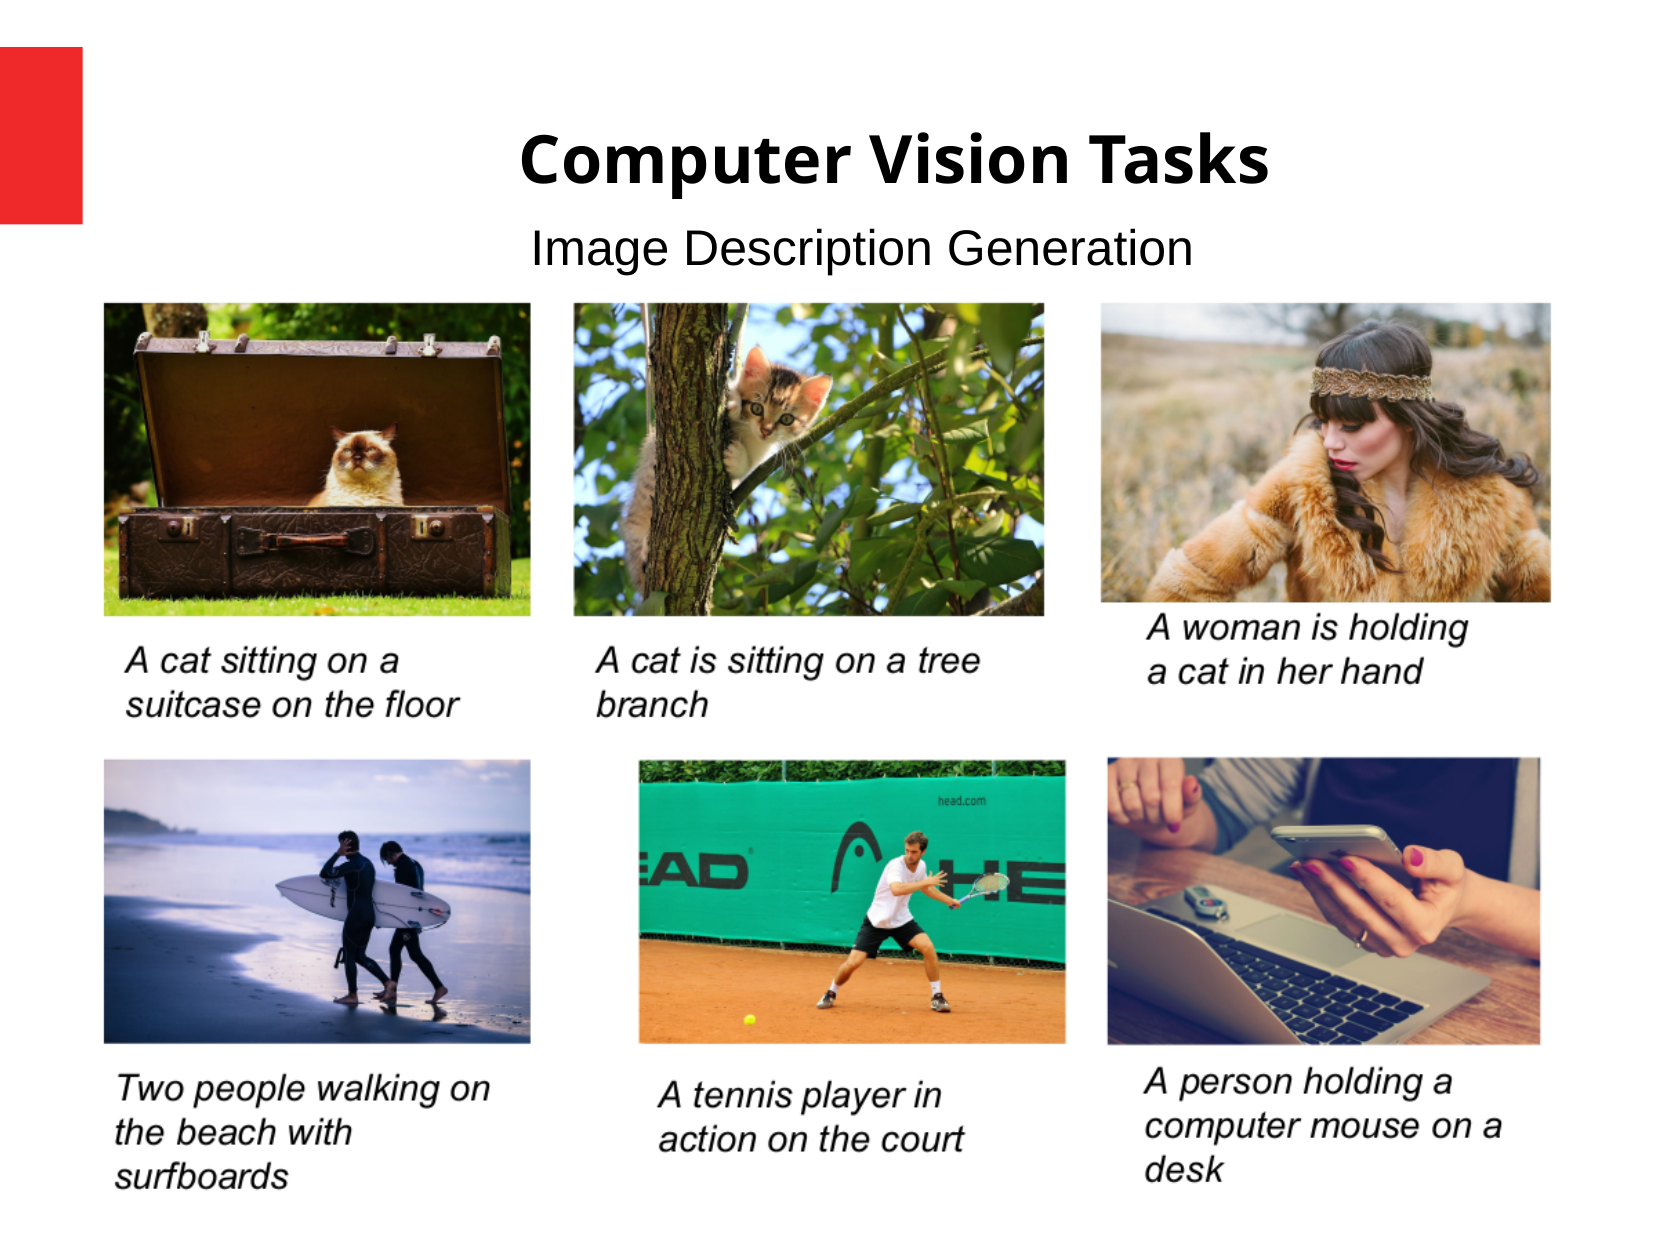

Computer Vision Tasks
Image Description Generation
19